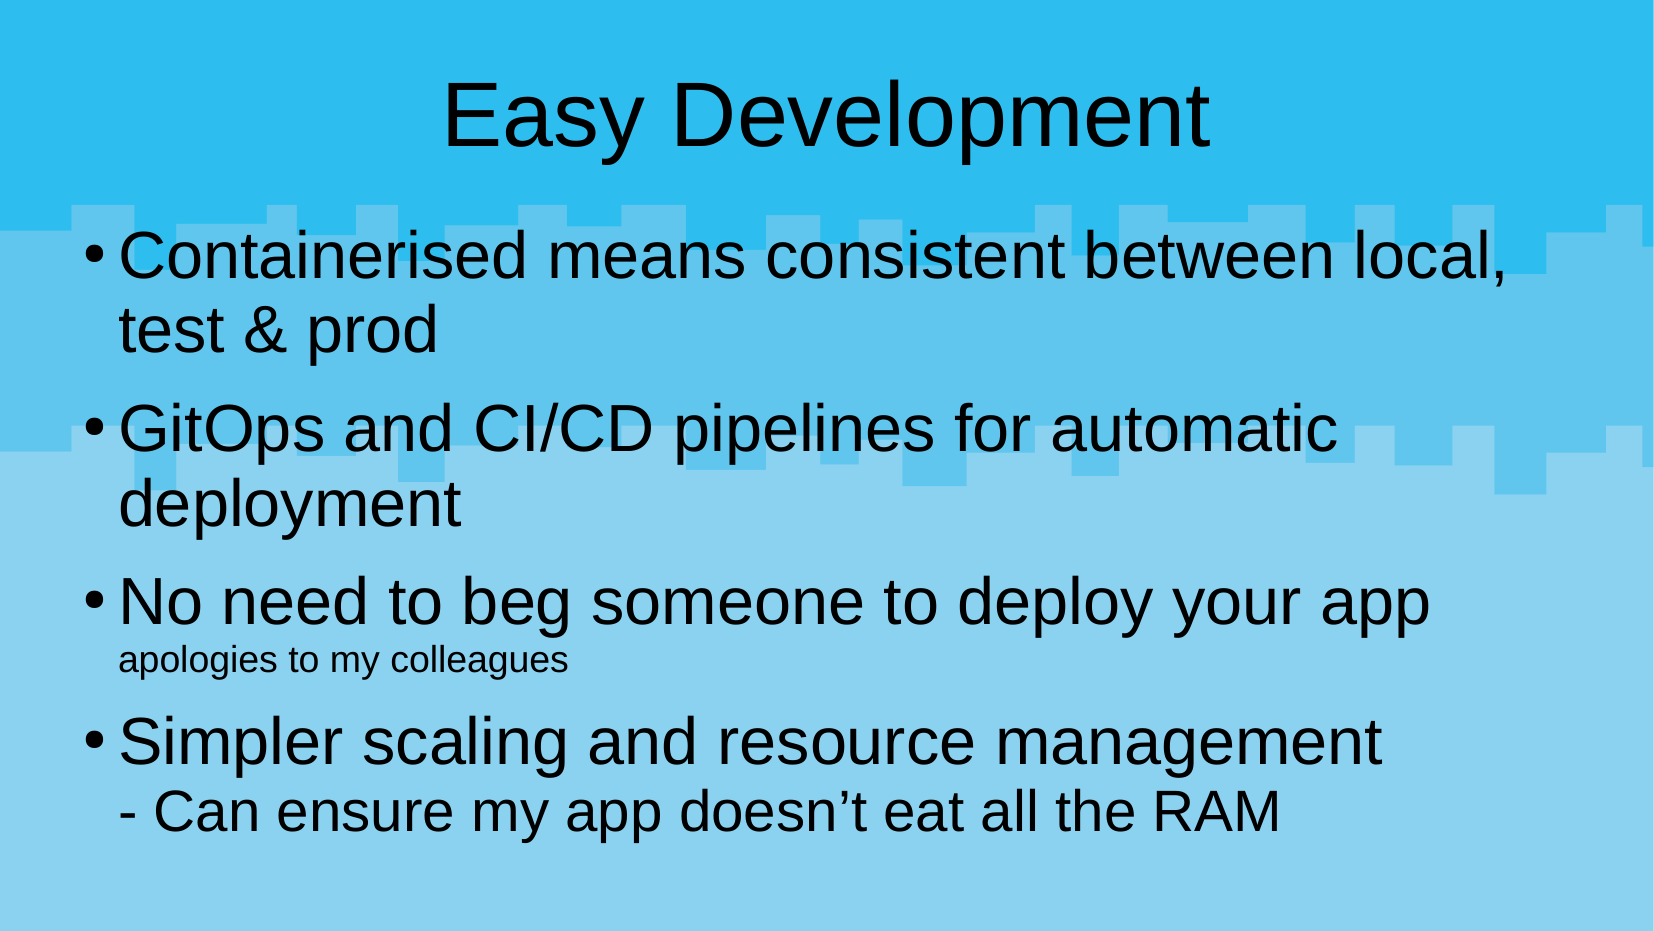

# Easy Development
Containerised means consistent between local, test & prod
GitOps and CI/CD pipelines for automatic deployment
No need to beg someone to deploy your app
apologies to my colleagues
Simpler scaling and resource management
- Can ensure my app doesn’t eat all the RAM